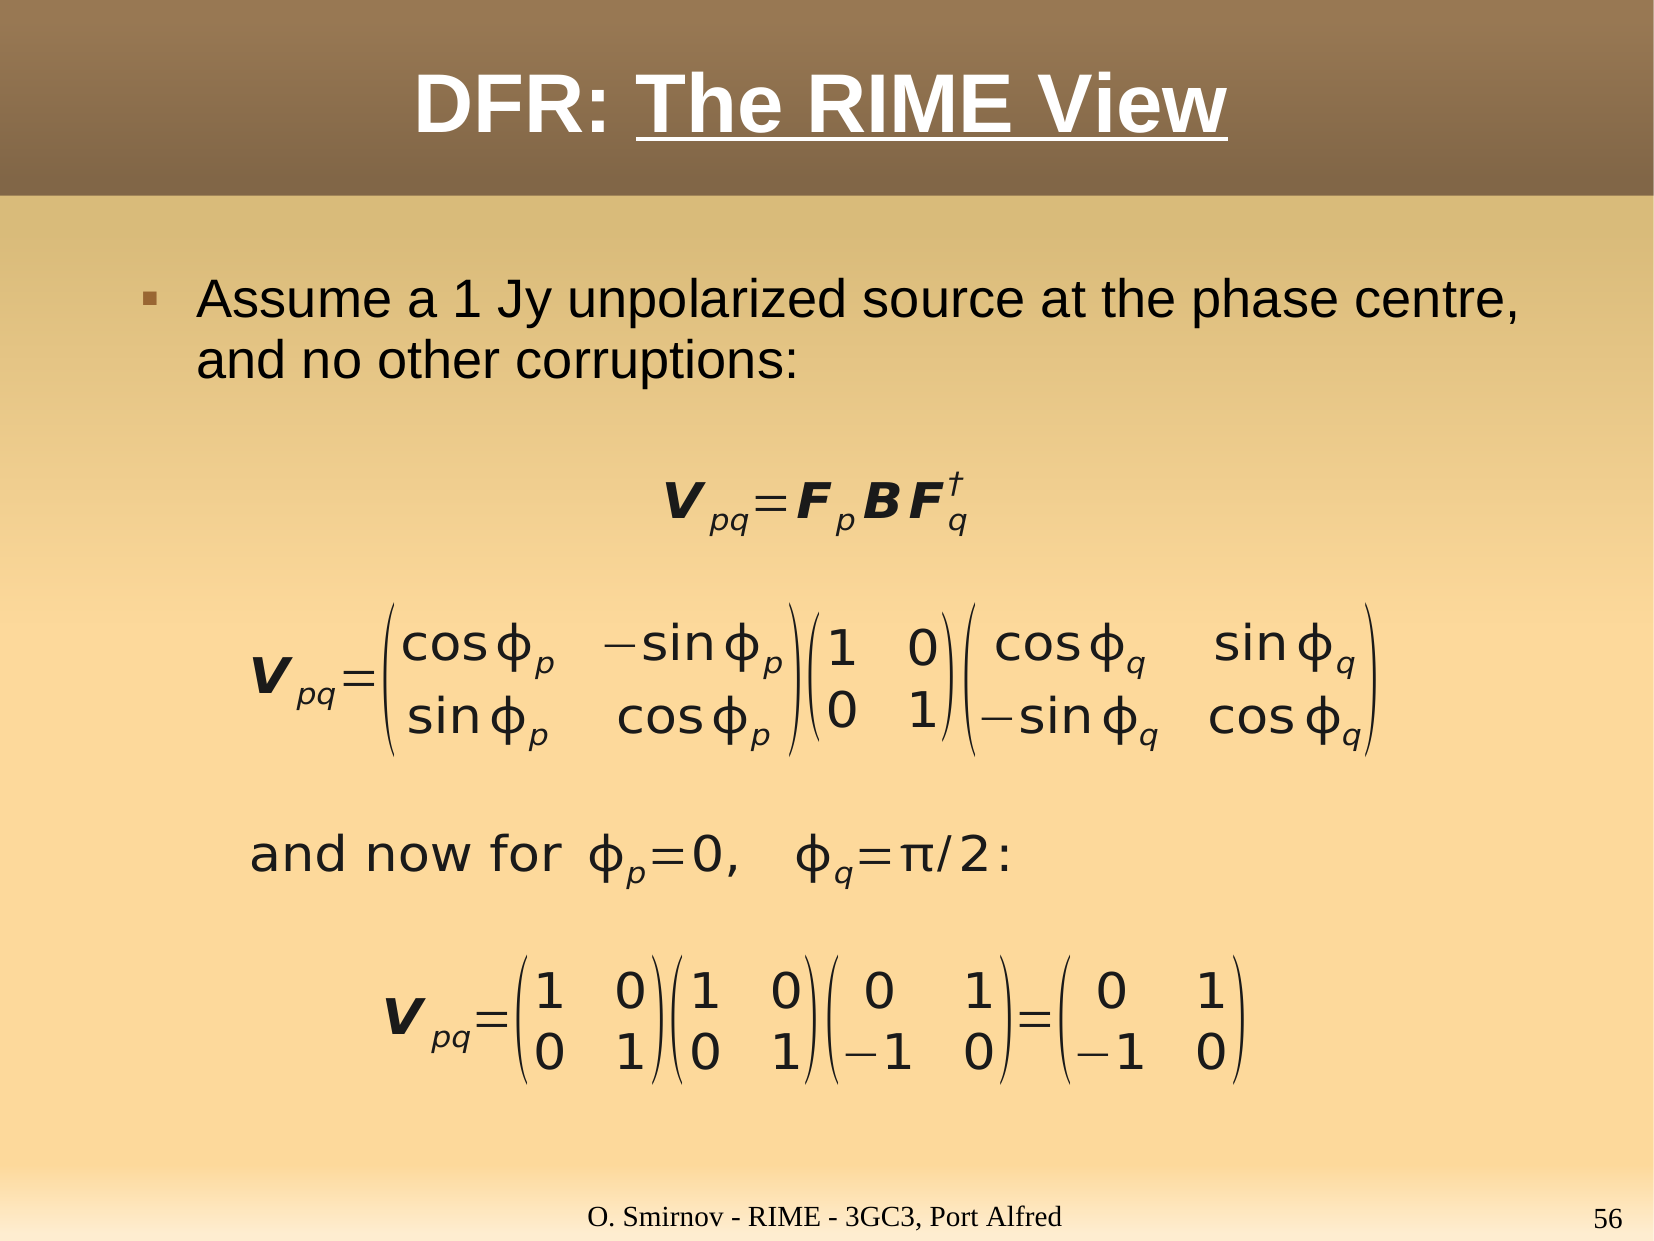

# DFR: The RIME View
Assume a 1 Jy unpolarized source at the phase centre, and no other corruptions:
O. Smirnov - RIME - 3GC3, Port Alfred
56